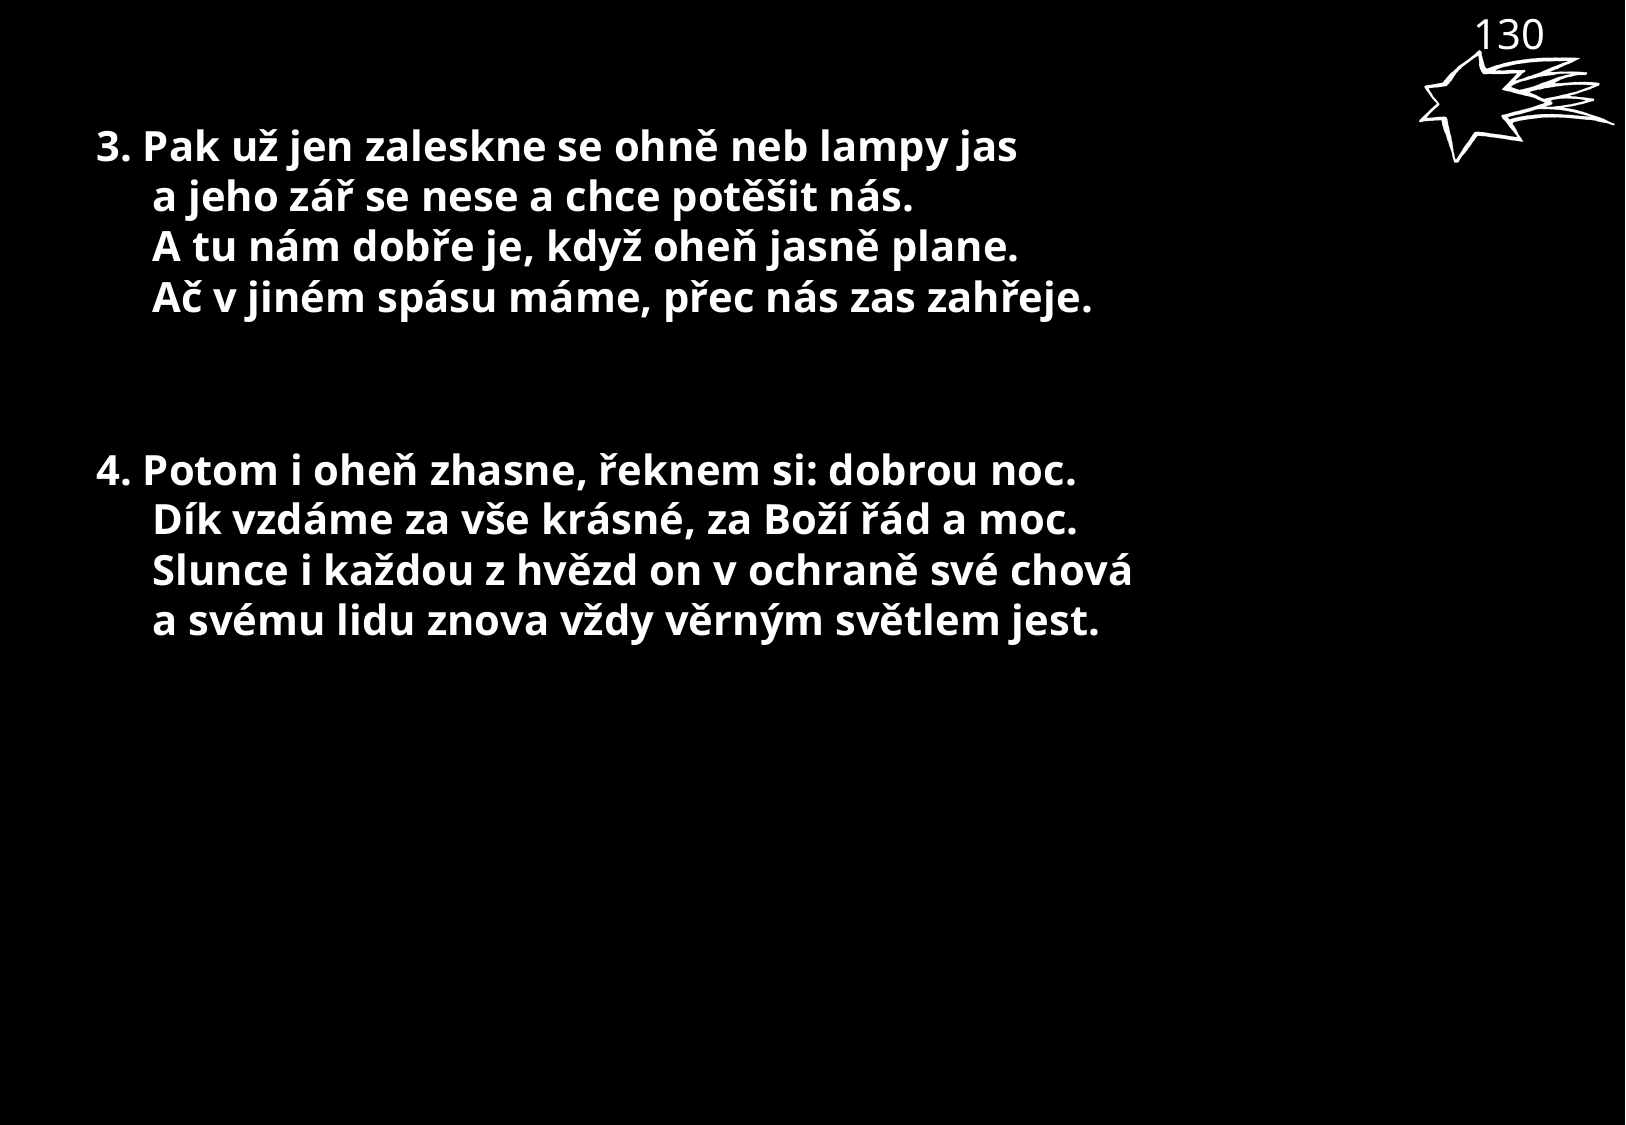

130
# 3. Pak už jen zaleskne se ohně neb lampy jas a jeho zář se nese a chce potěšit nás. A tu nám dobře je, když oheň jasně plane. Ač v jiném spásu máme, přec nás zas zahřeje.
4. Potom i oheň zhasne, řeknem si: dobrou noc.
Dík vzdáme za vše krásné, za Boží řád a moc.
Slunce i každou z hvězd on v ochraně své chová
a svému lidu znova vždy věrným světlem jest.